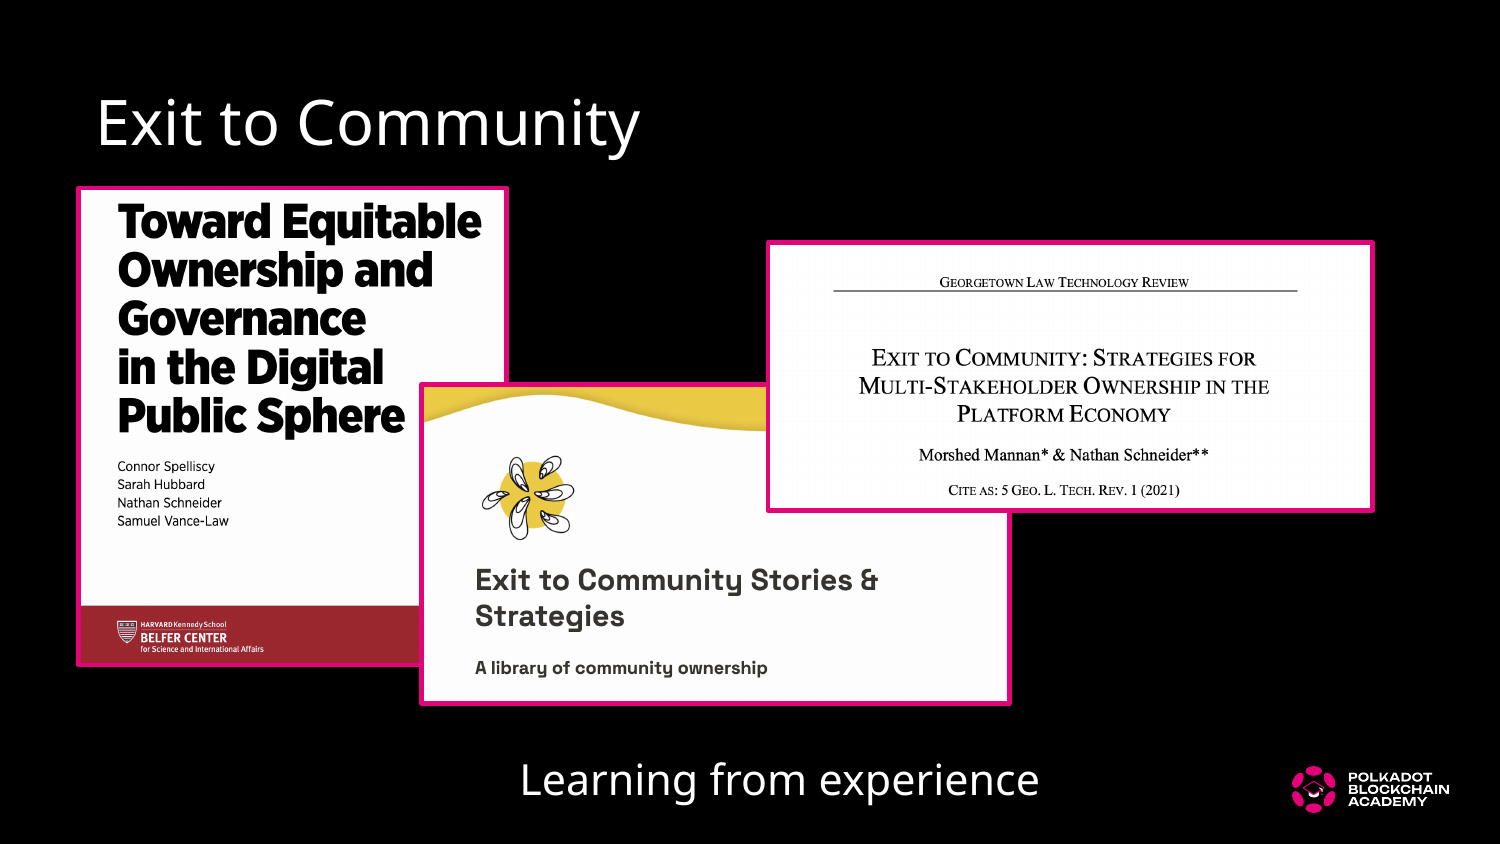

# Exit to Community
Learning from experience